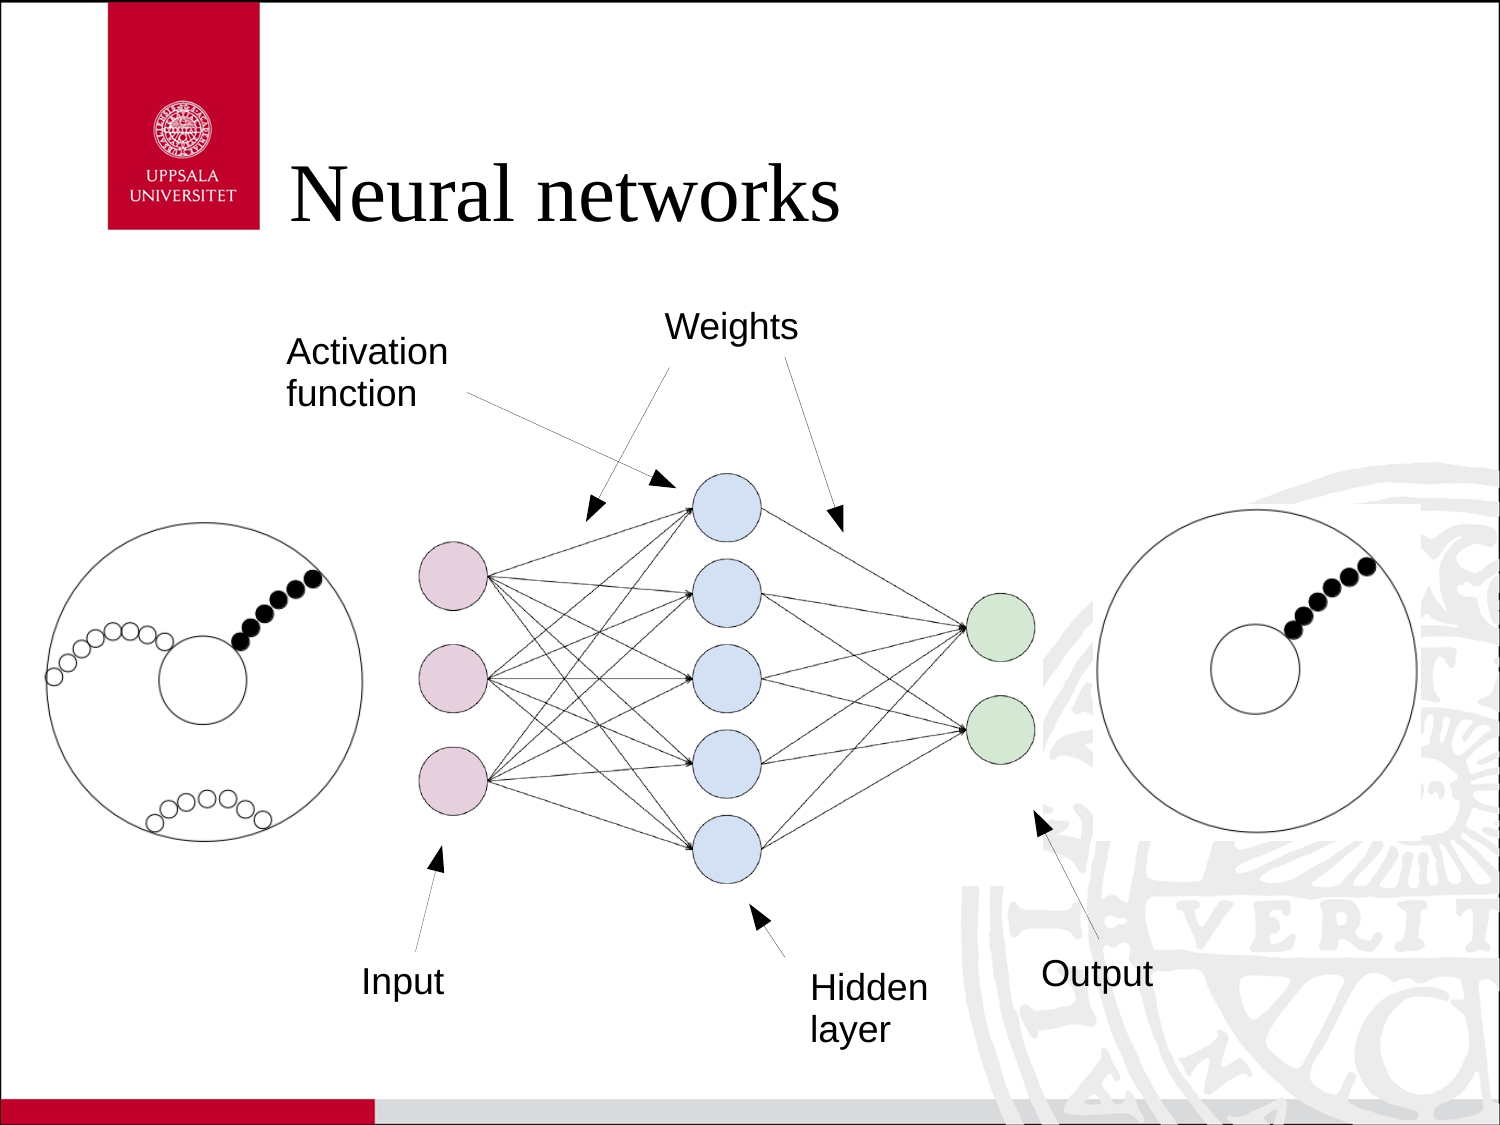

# Neural networks
Weights
Activation
function
Output
Input
Hidden
layer